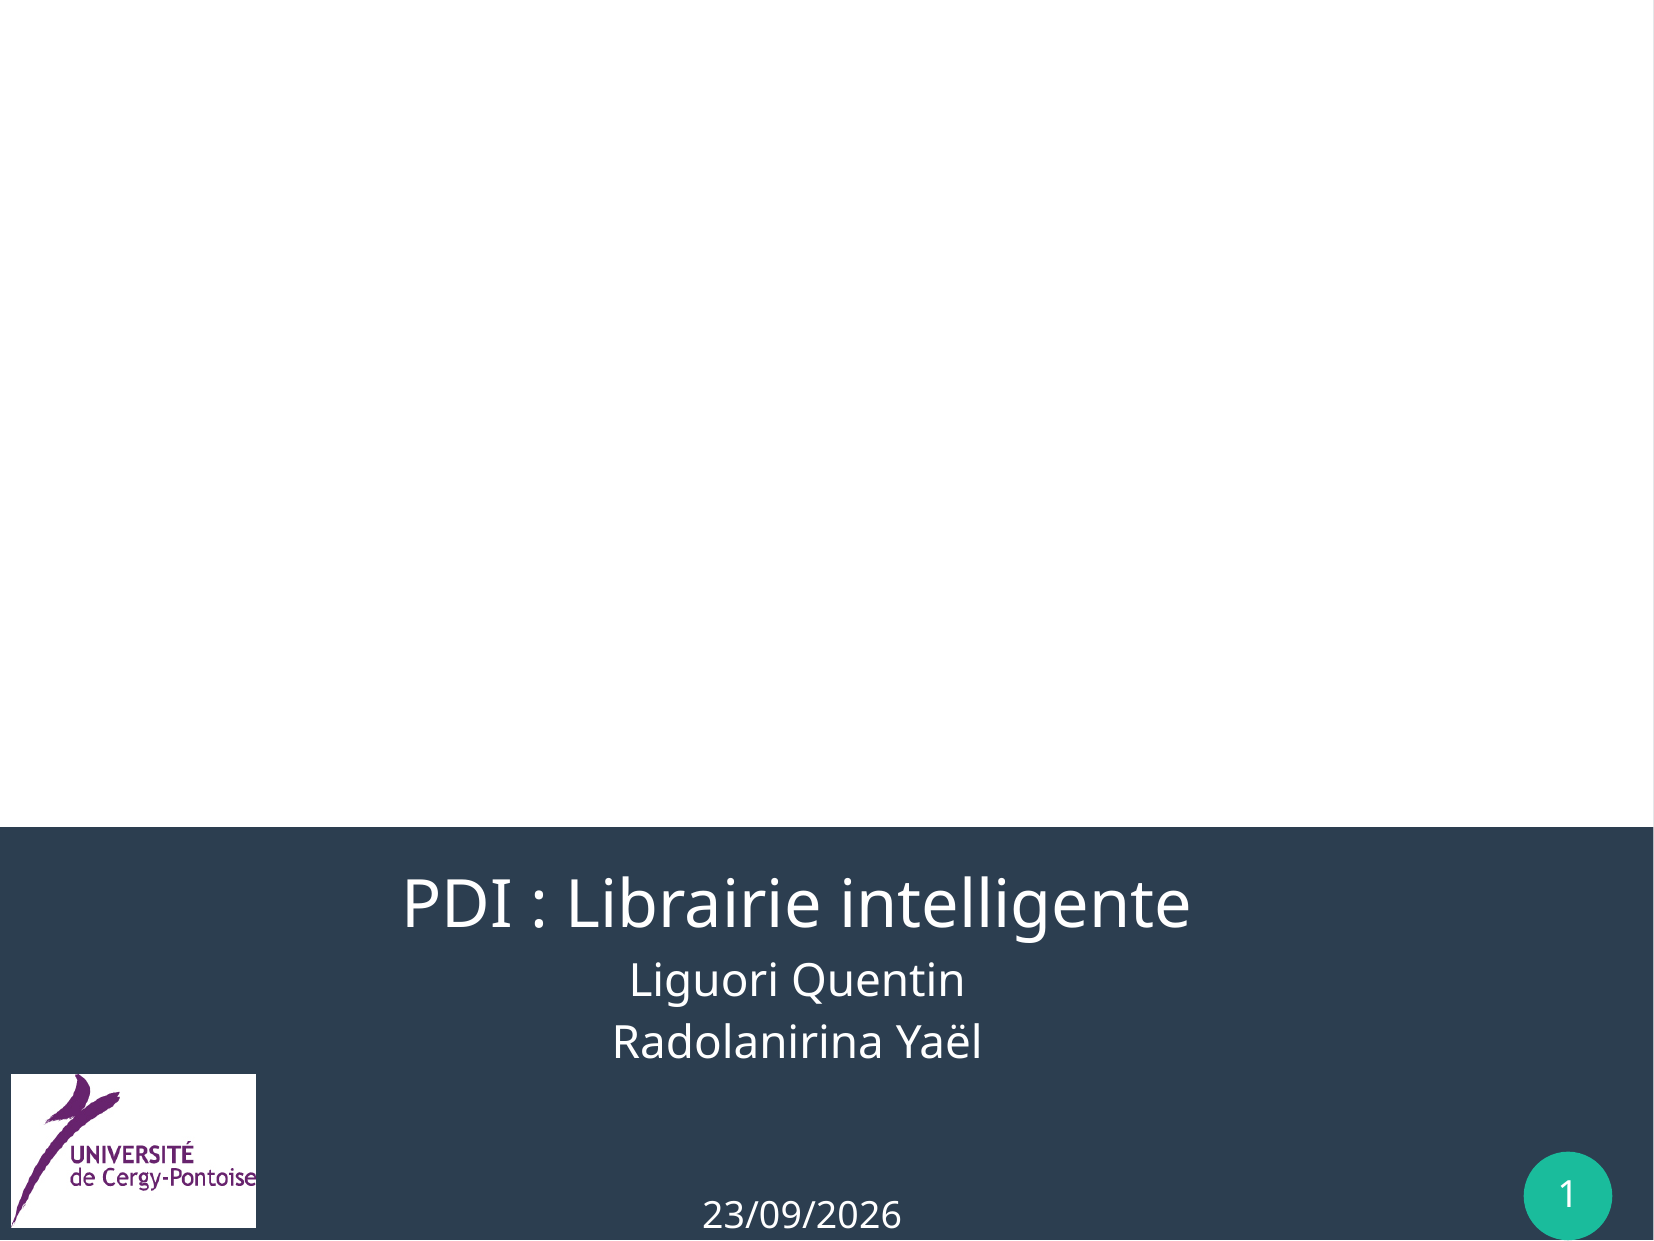

# PDI : Librairie intelligente Liguori Quentin Radolanirina Yaël